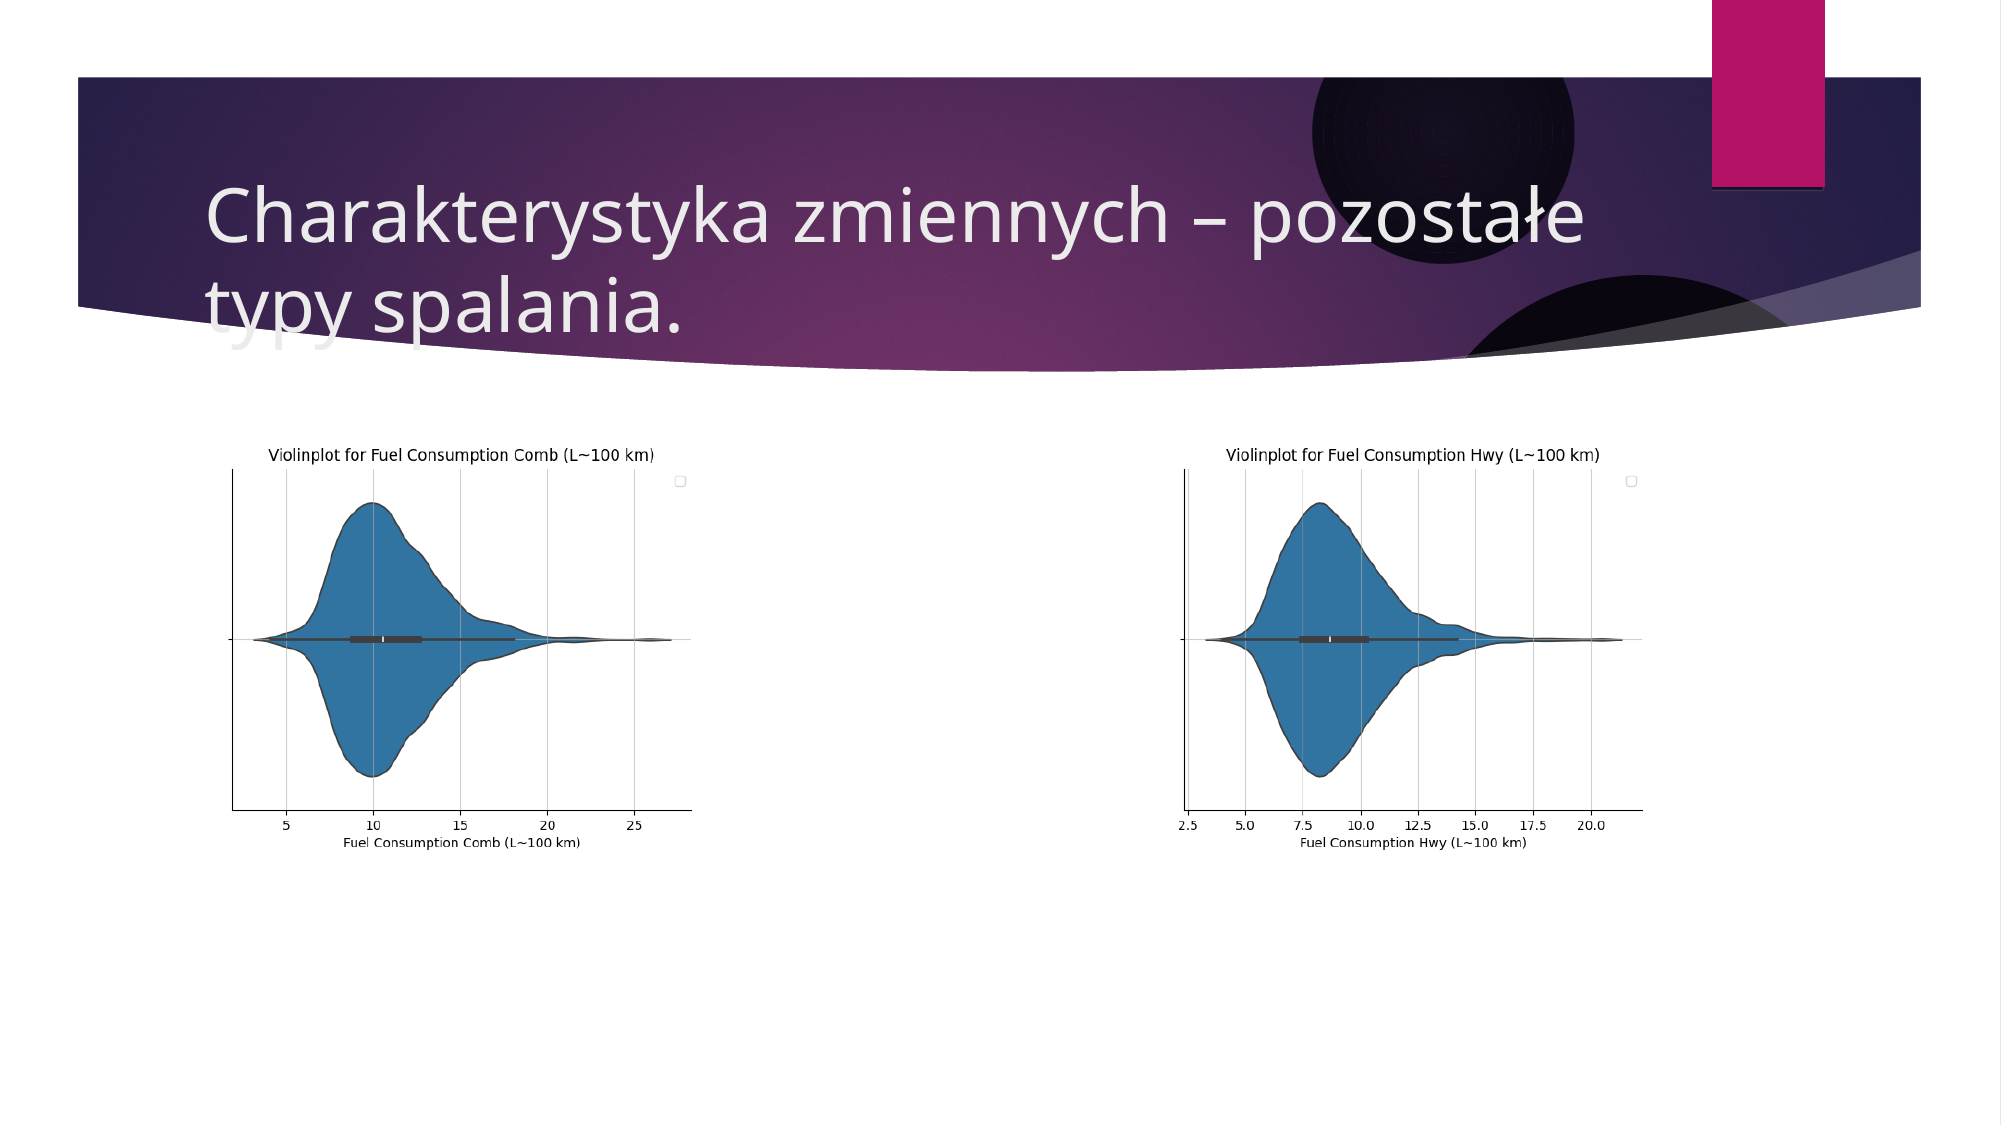

# Charakterystyka zmiennych – pozostałe typy spalania.